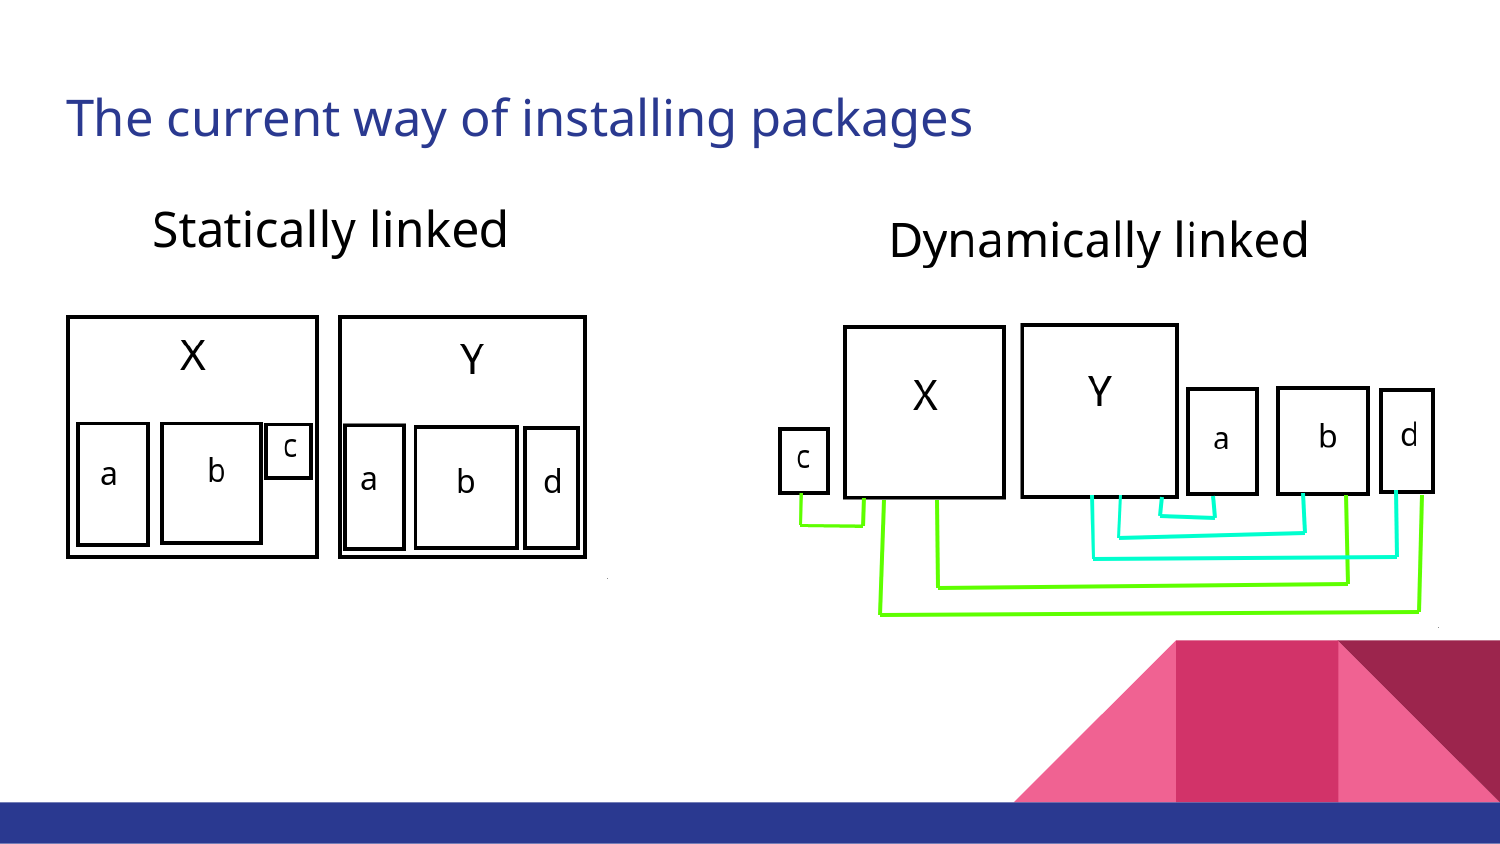

# The current way of installing packages